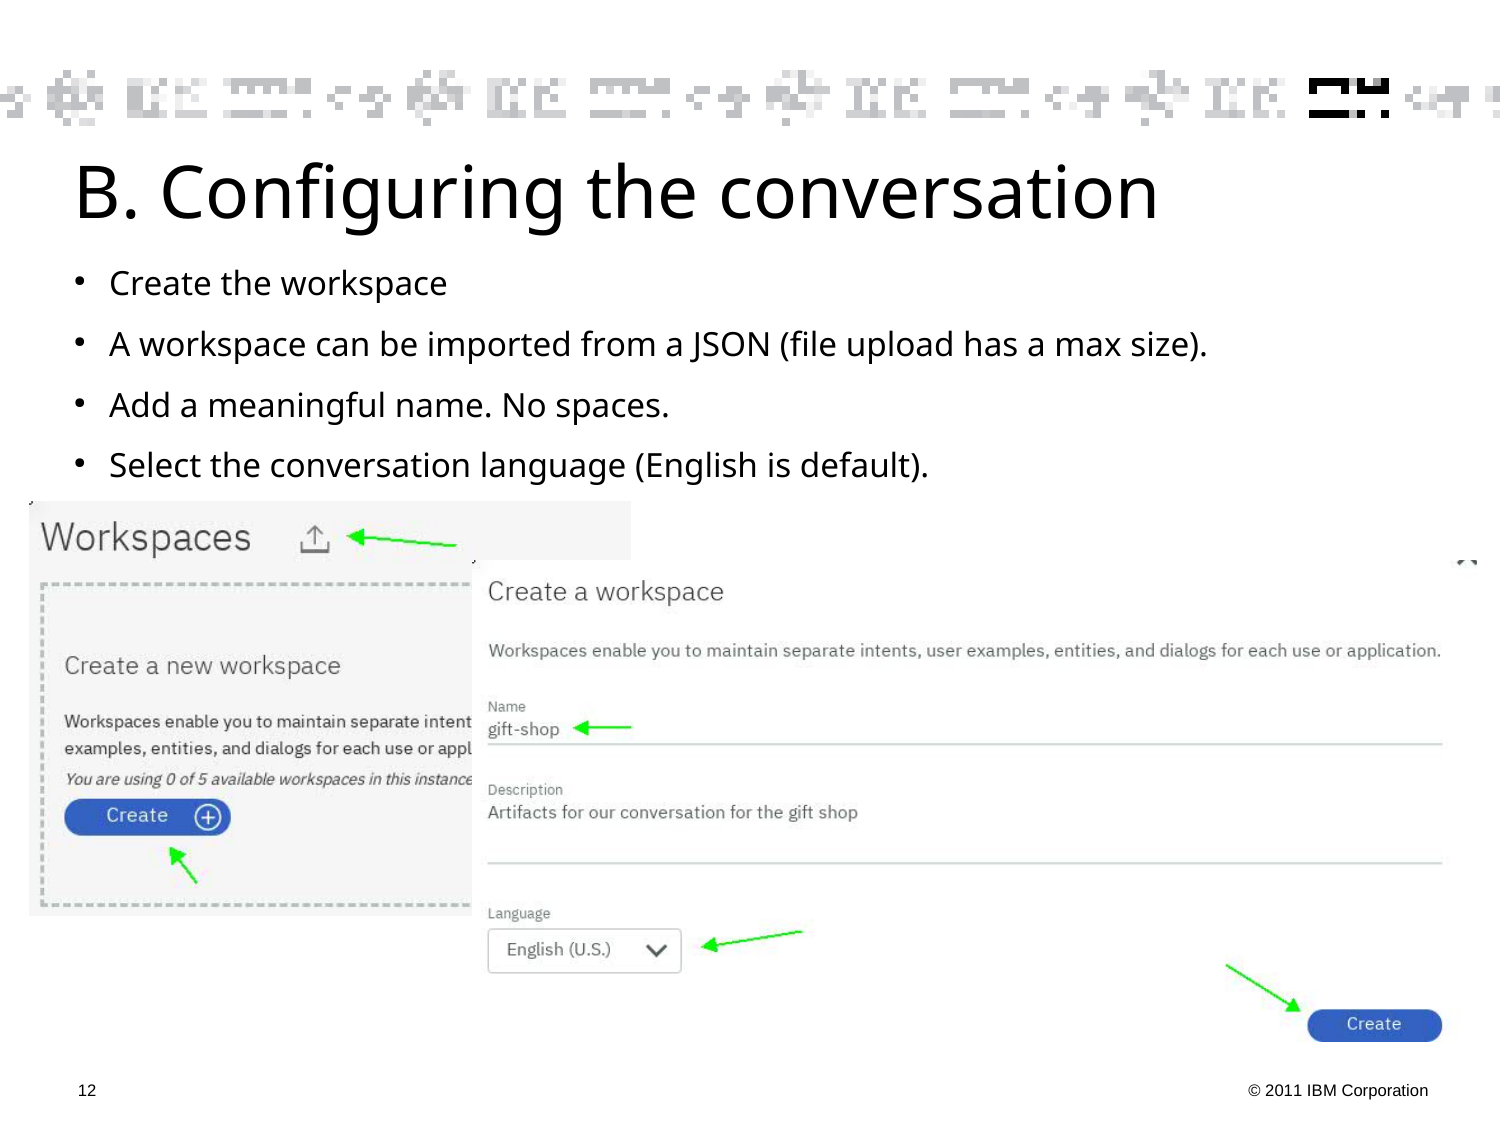

# B. Configuring the conversation
Create the workspace
A workspace can be imported from a JSON (file upload has a max size).
Add a meaningful name. No spaces.
Select the conversation language (English is default).
12